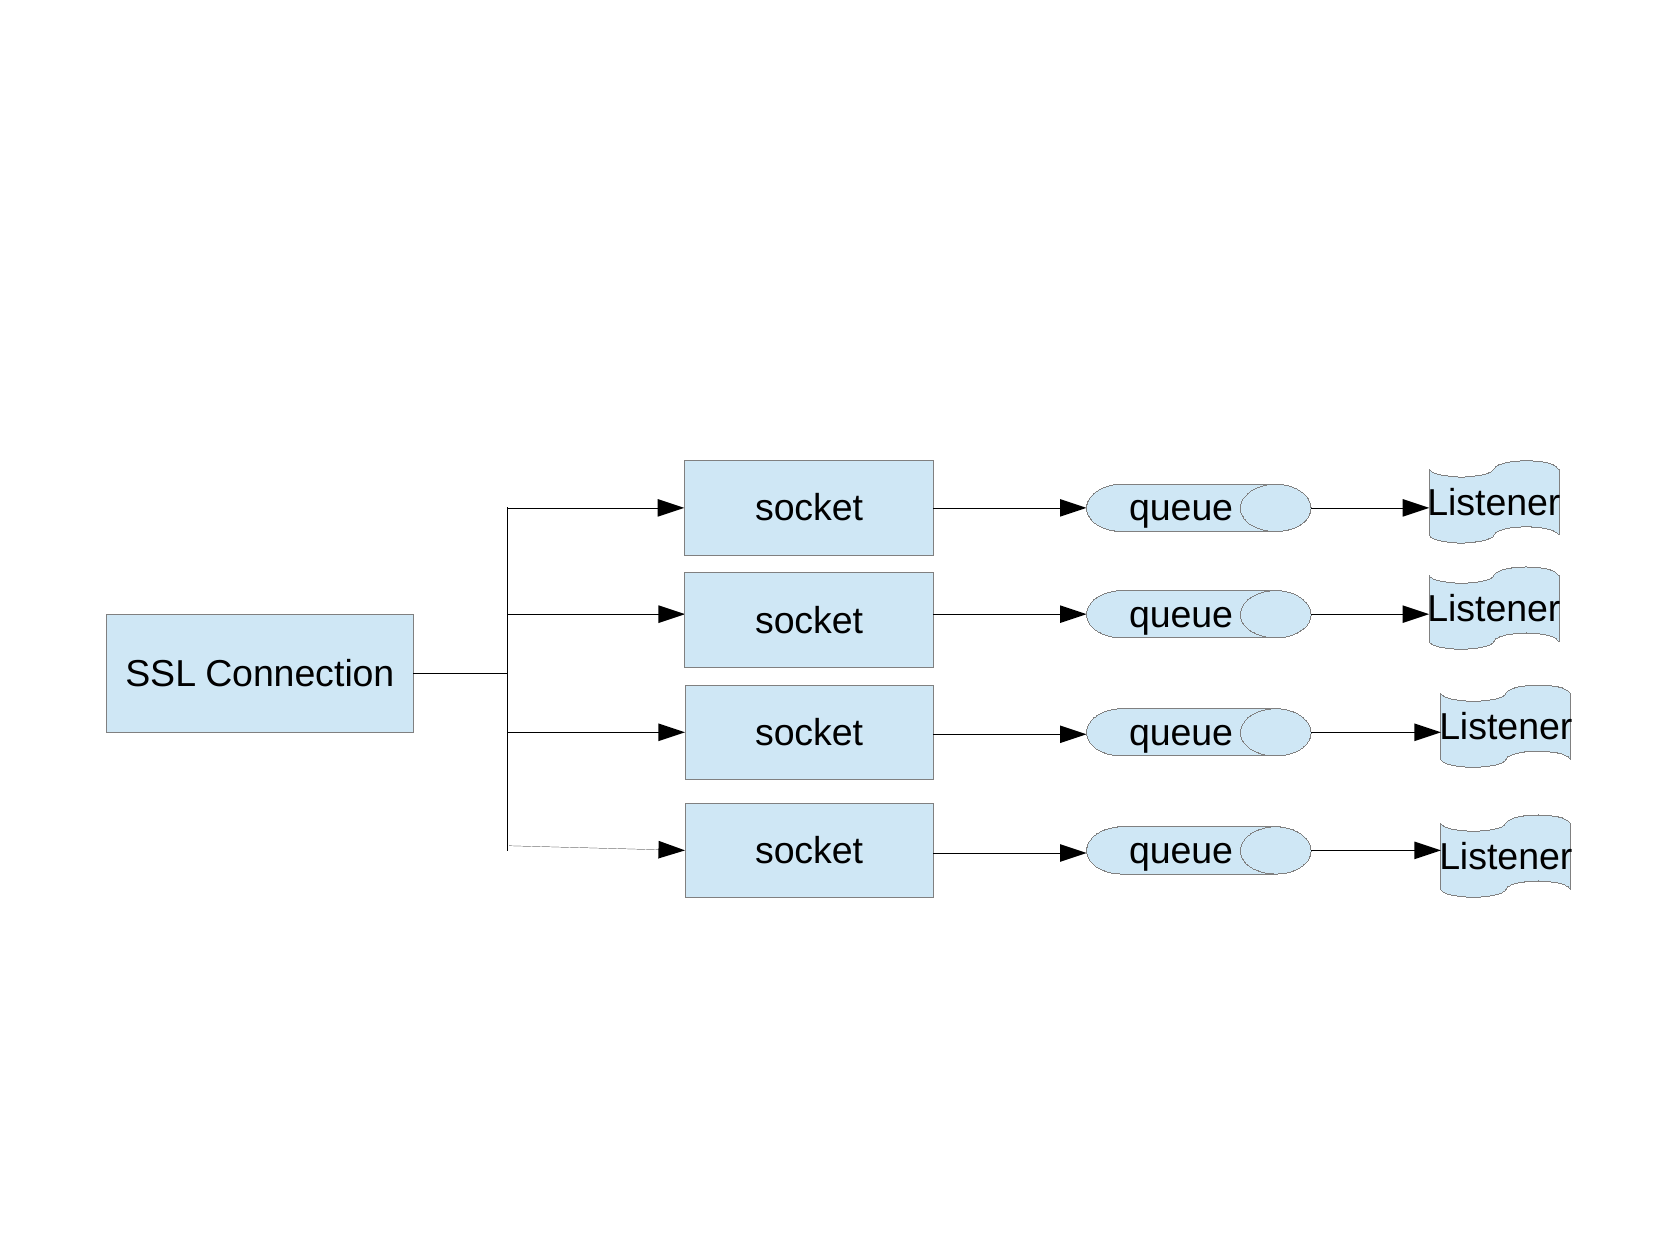

#
socket
queue
queue
socket
queue
SSL Connection
socket
queue
socket
queue
Listener
Listener
Listener
Listener